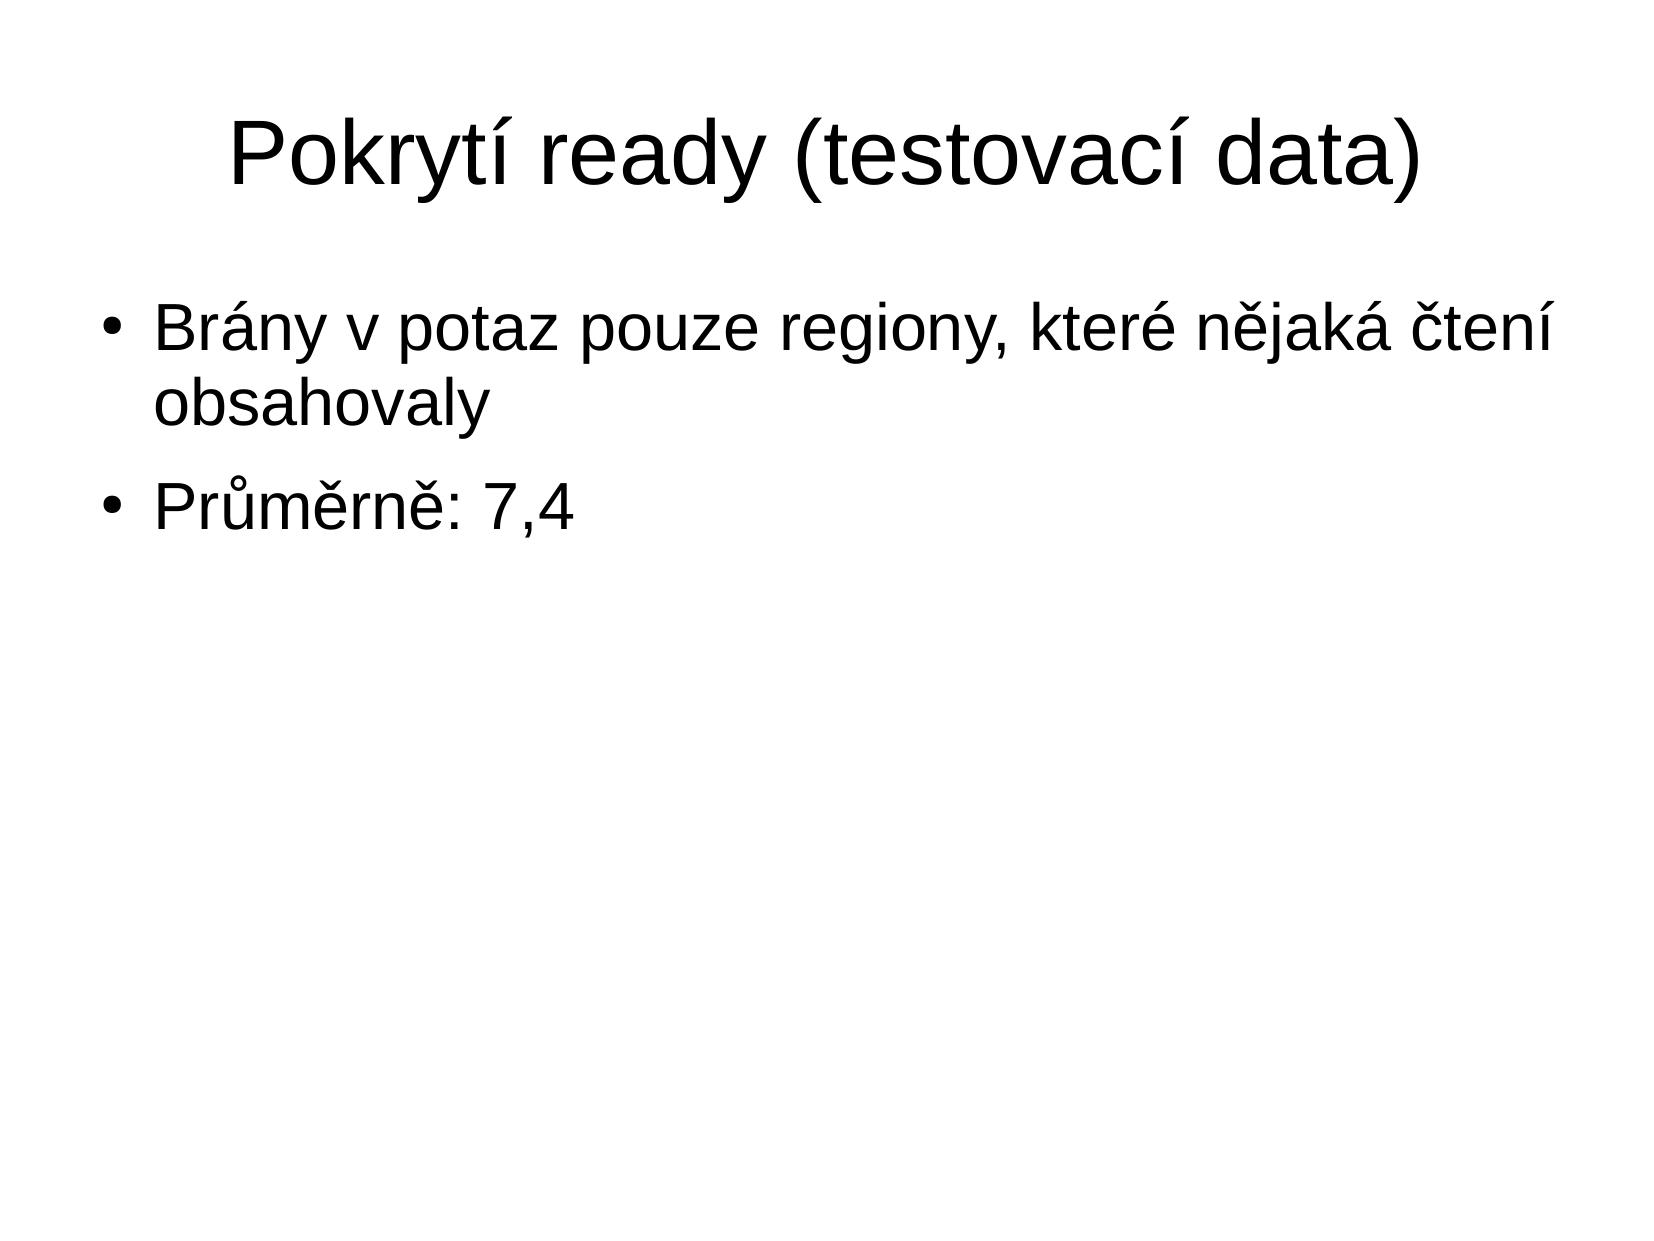

# Pokrytí ready (testovací data)
Brány v potaz pouze regiony, které nějaká čtení obsahovaly
Průměrně: 7,4